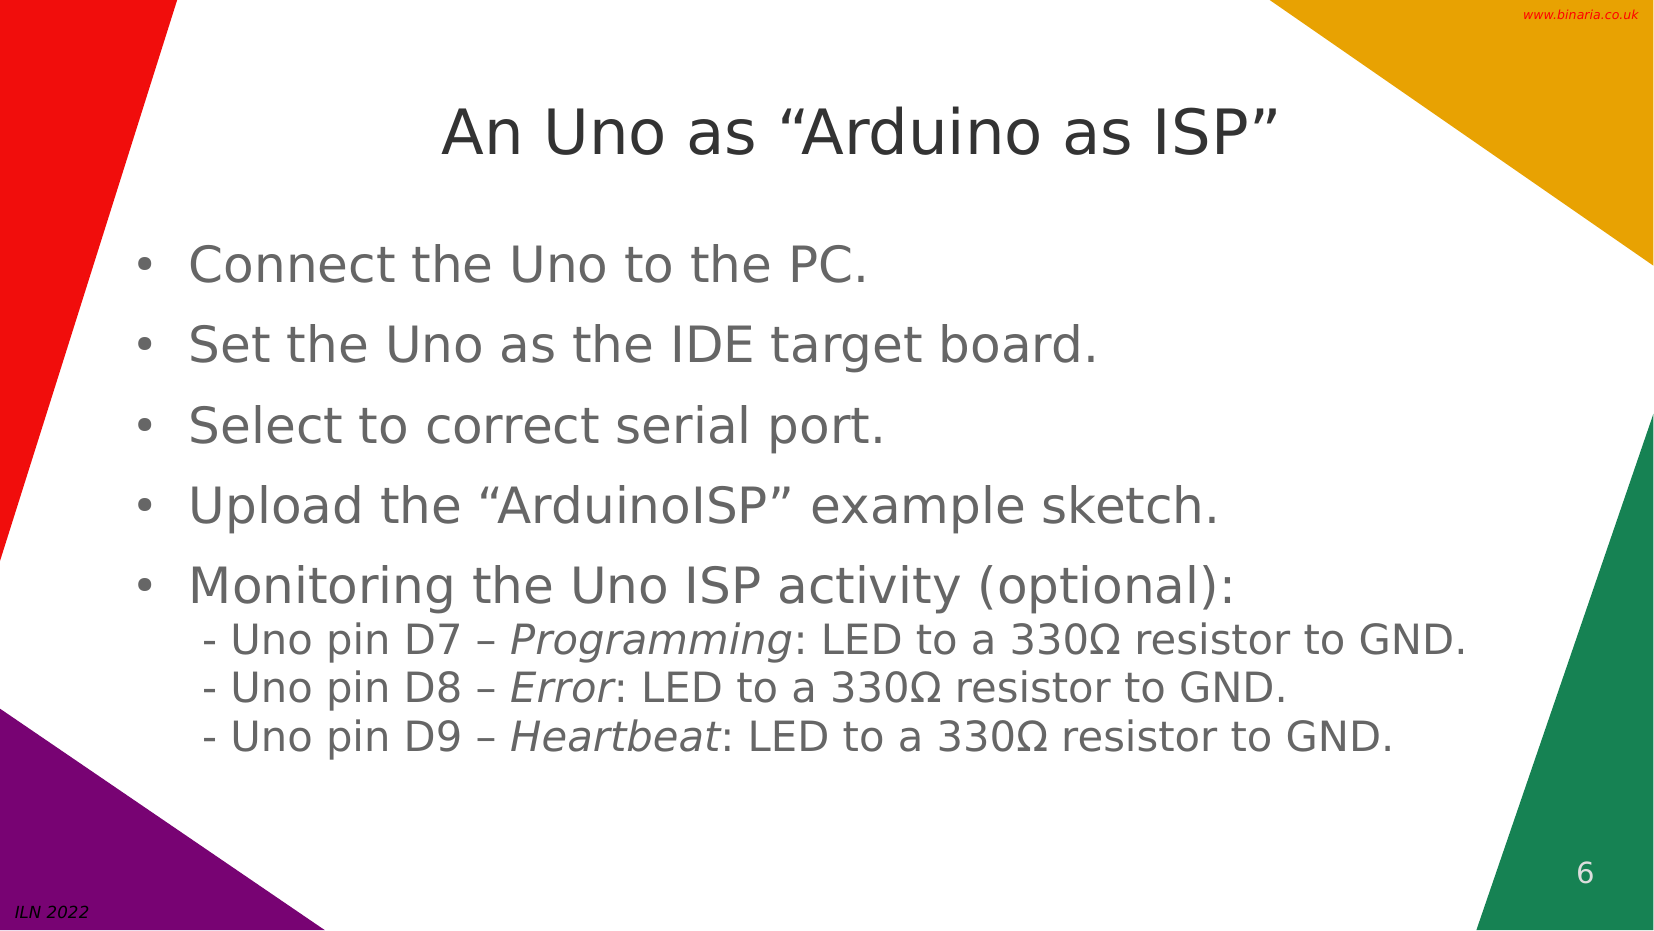

www.binaria.co.uk
# An Uno as “Arduino as ISP”
Connect the Uno to the PC.
Set the Uno as the IDE target board.
Select to correct serial port.
Upload the “ArduinoISP” example sketch.
Monitoring the Uno ISP activity (optional):
 - Uno pin D7 – Programming: LED to a 330Ω resistor to GND.
 - Uno pin D8 – Error: LED to a 330Ω resistor to GND.
 - Uno pin D9 – Heartbeat: LED to a 330Ω resistor to GND.
6
ILN 2022